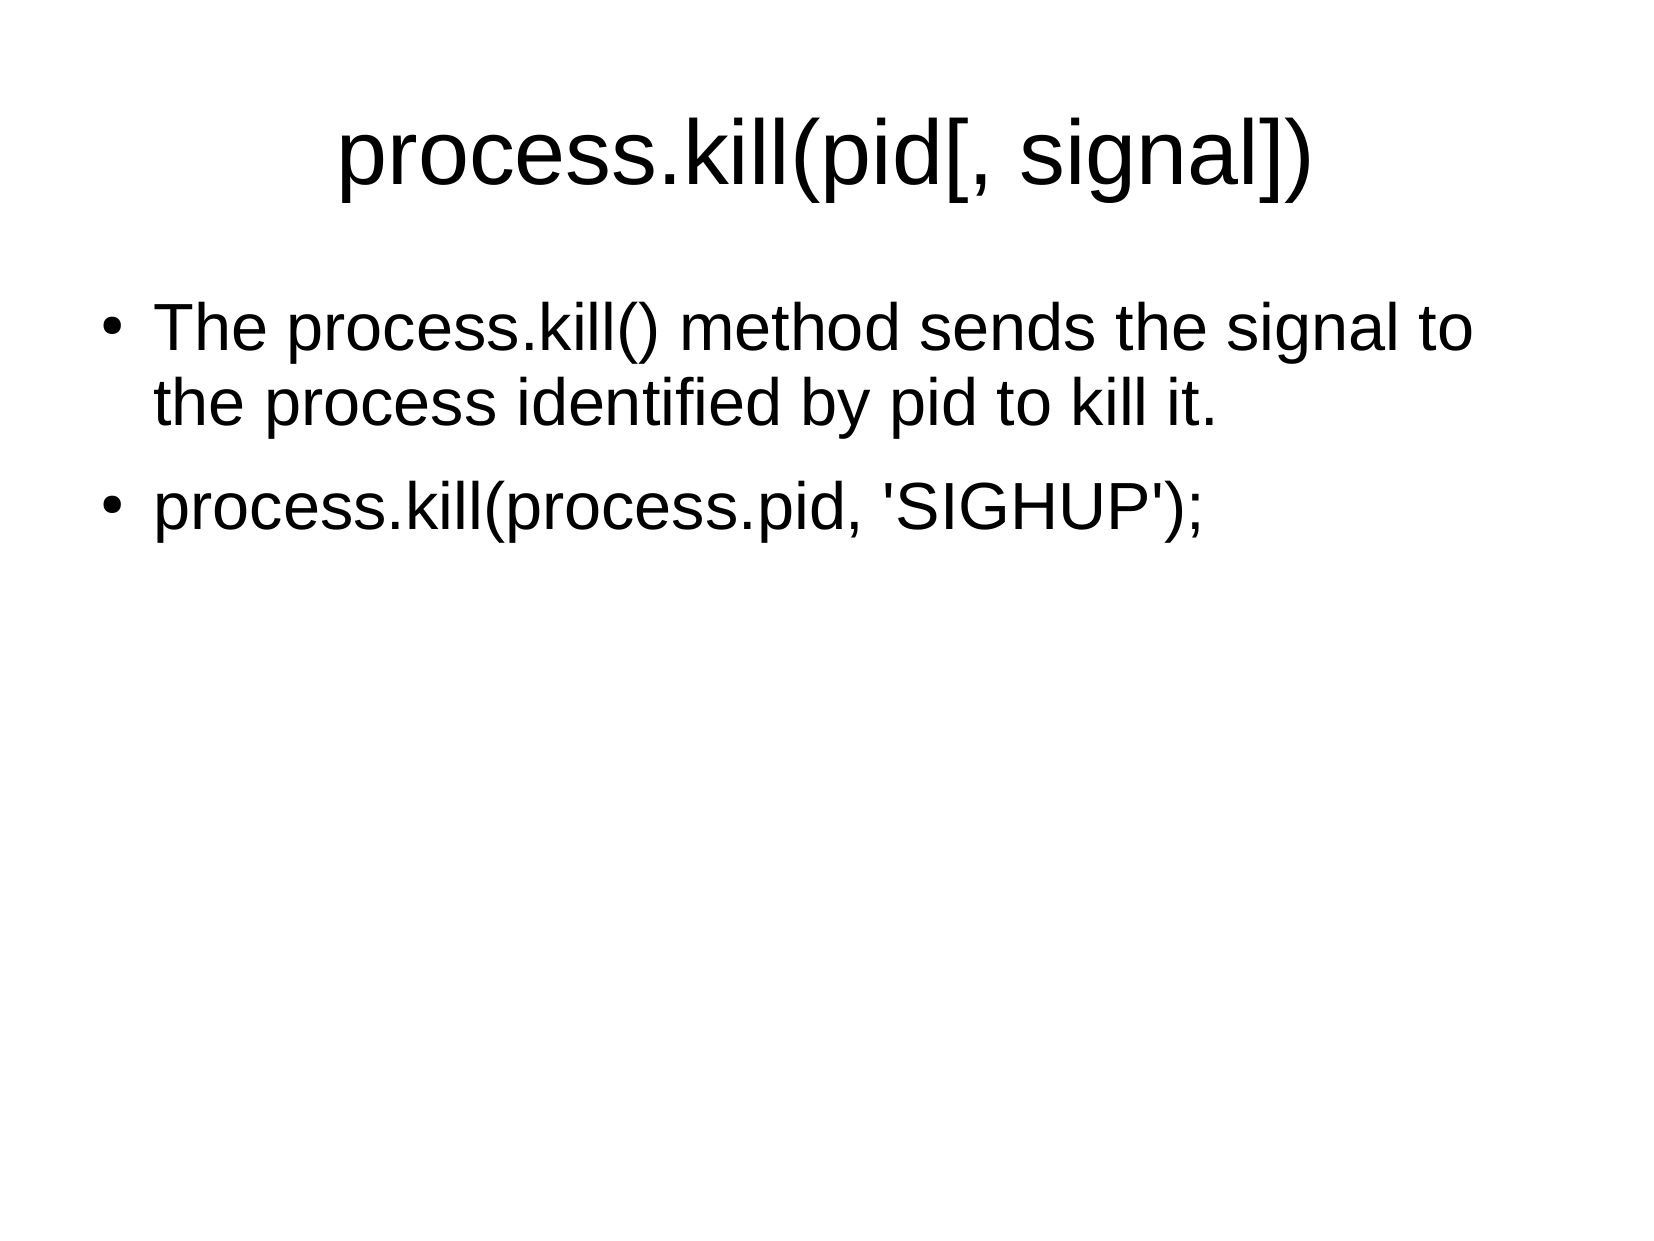

# process.kill(pid[, signal])
The process.kill() method sends the signal to the process identified by pid to kill it.
process.kill(process.pid, 'SIGHUP');